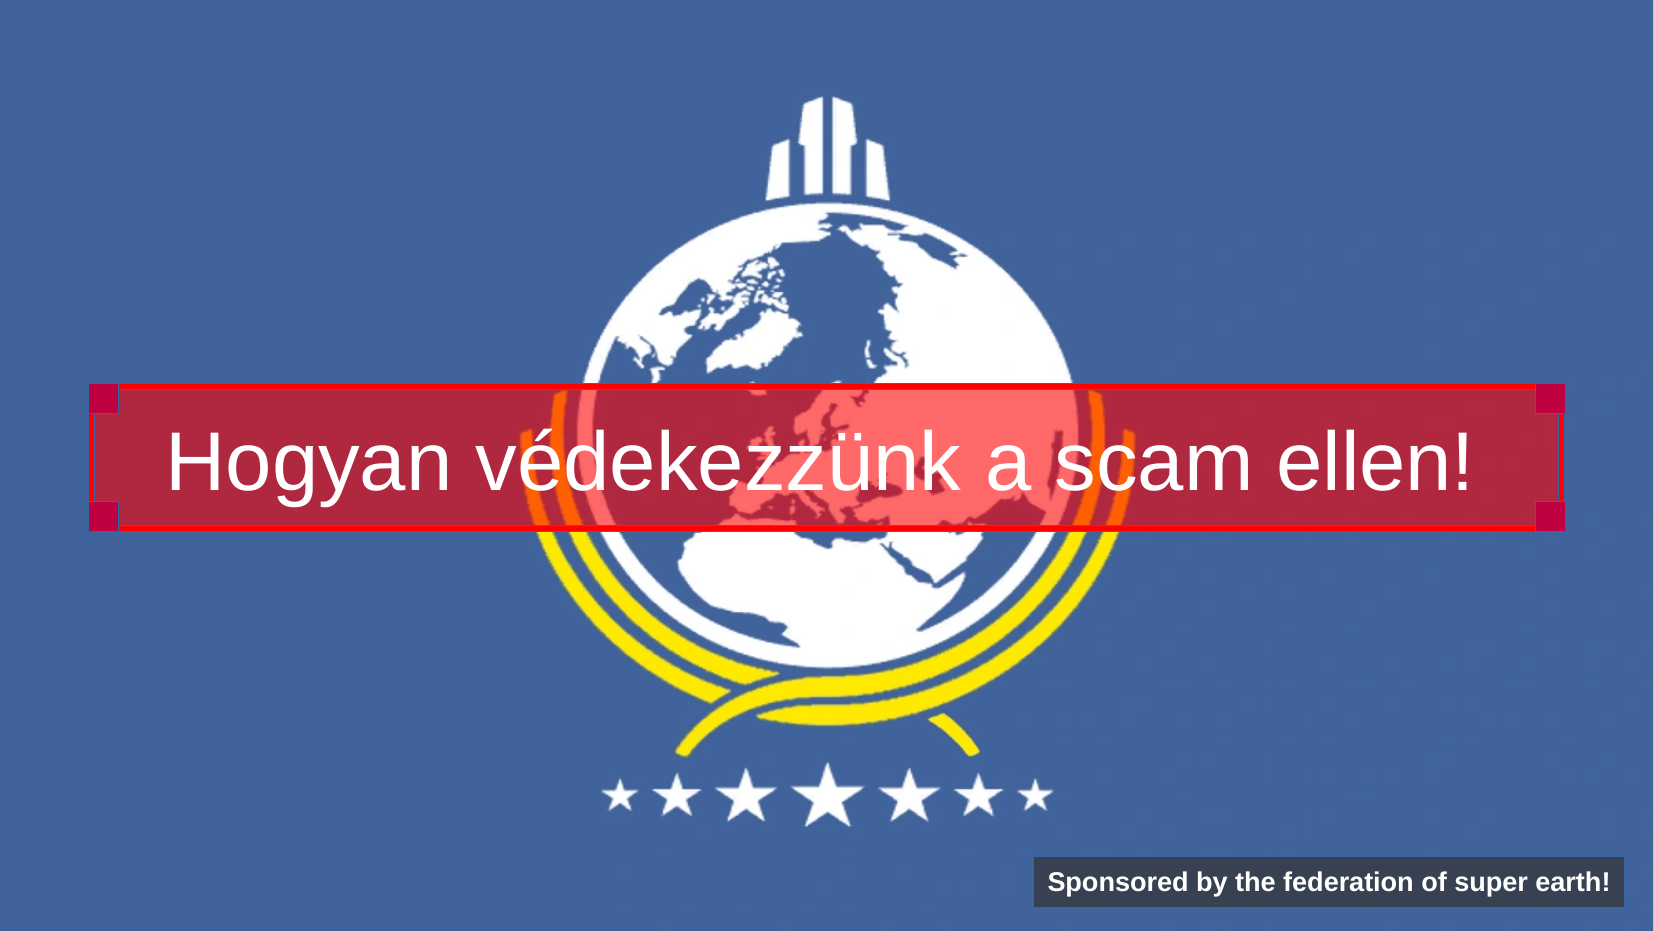

# Hogyan védekezzünk a scam ellen!
Sponsored by the federation of super earth!